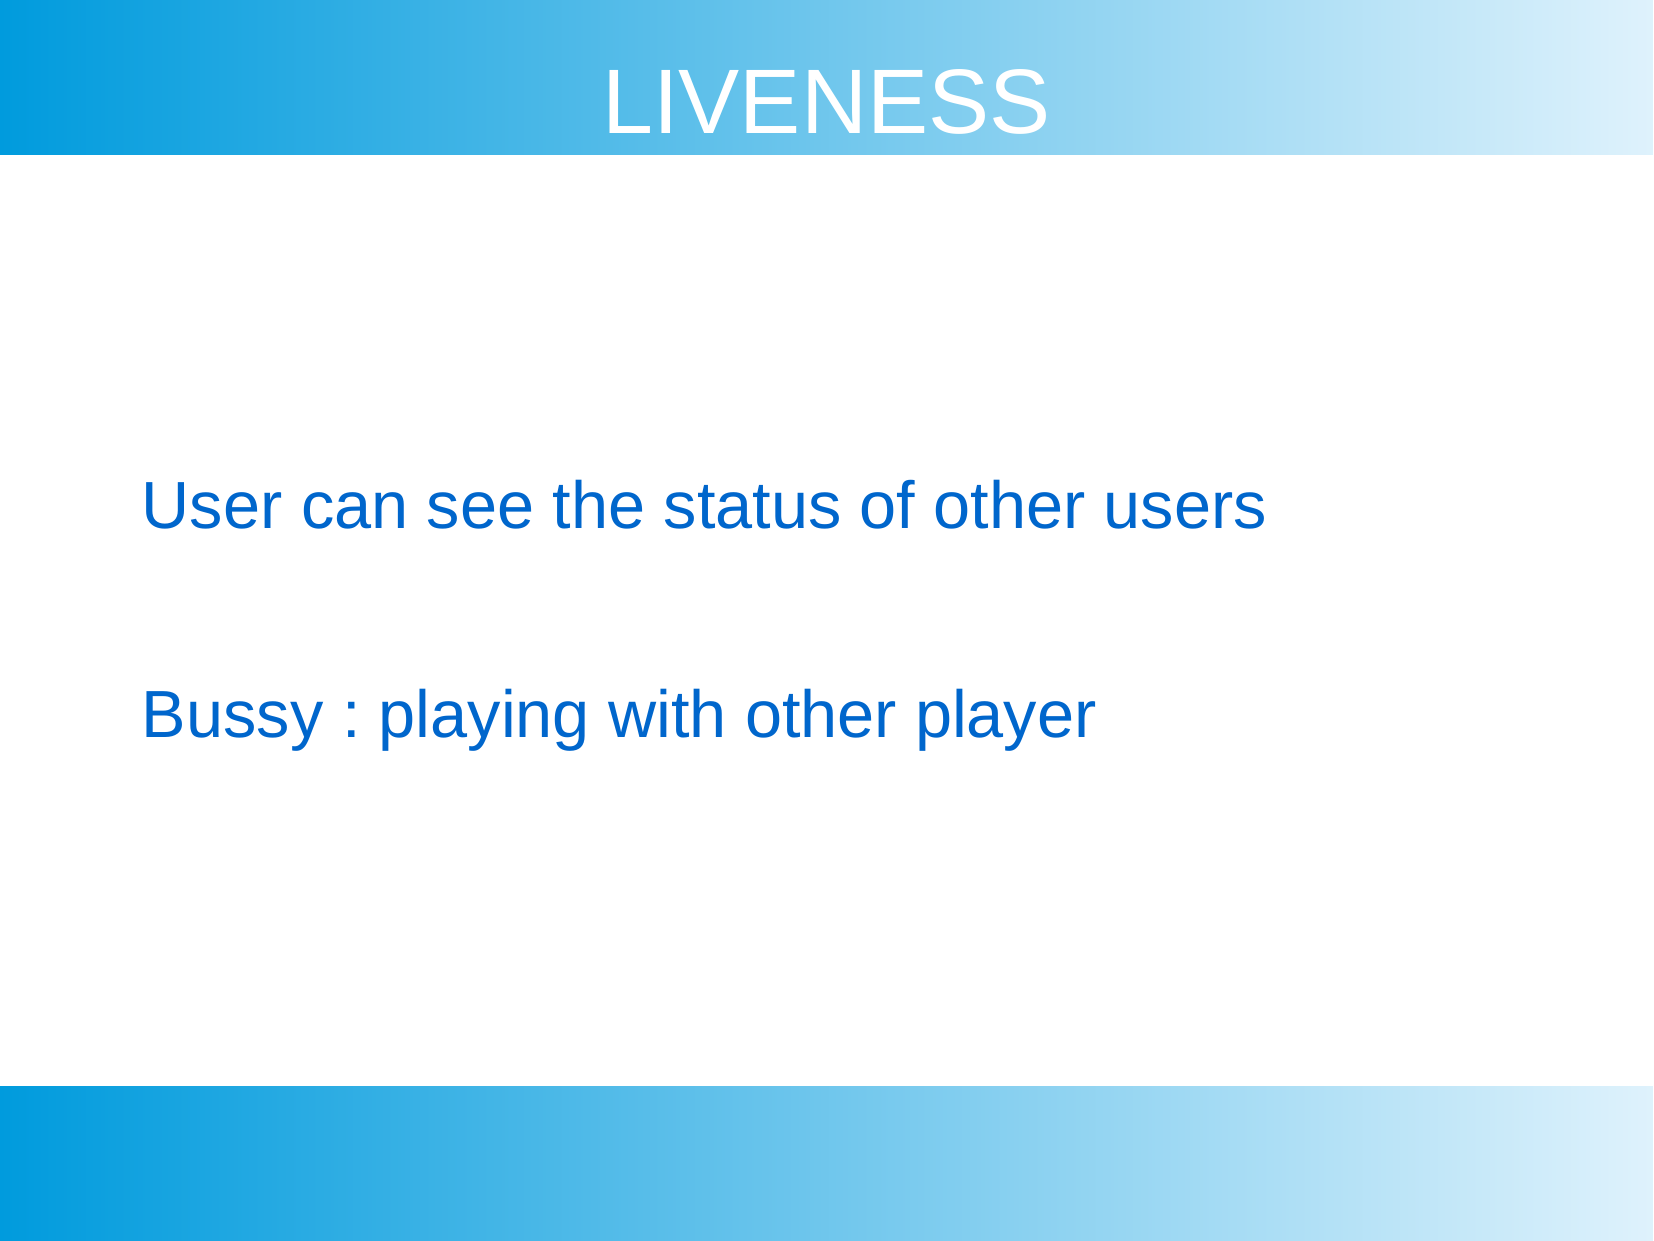

# LIVENESS
User can see the status of other users
Bussy : playing with other player